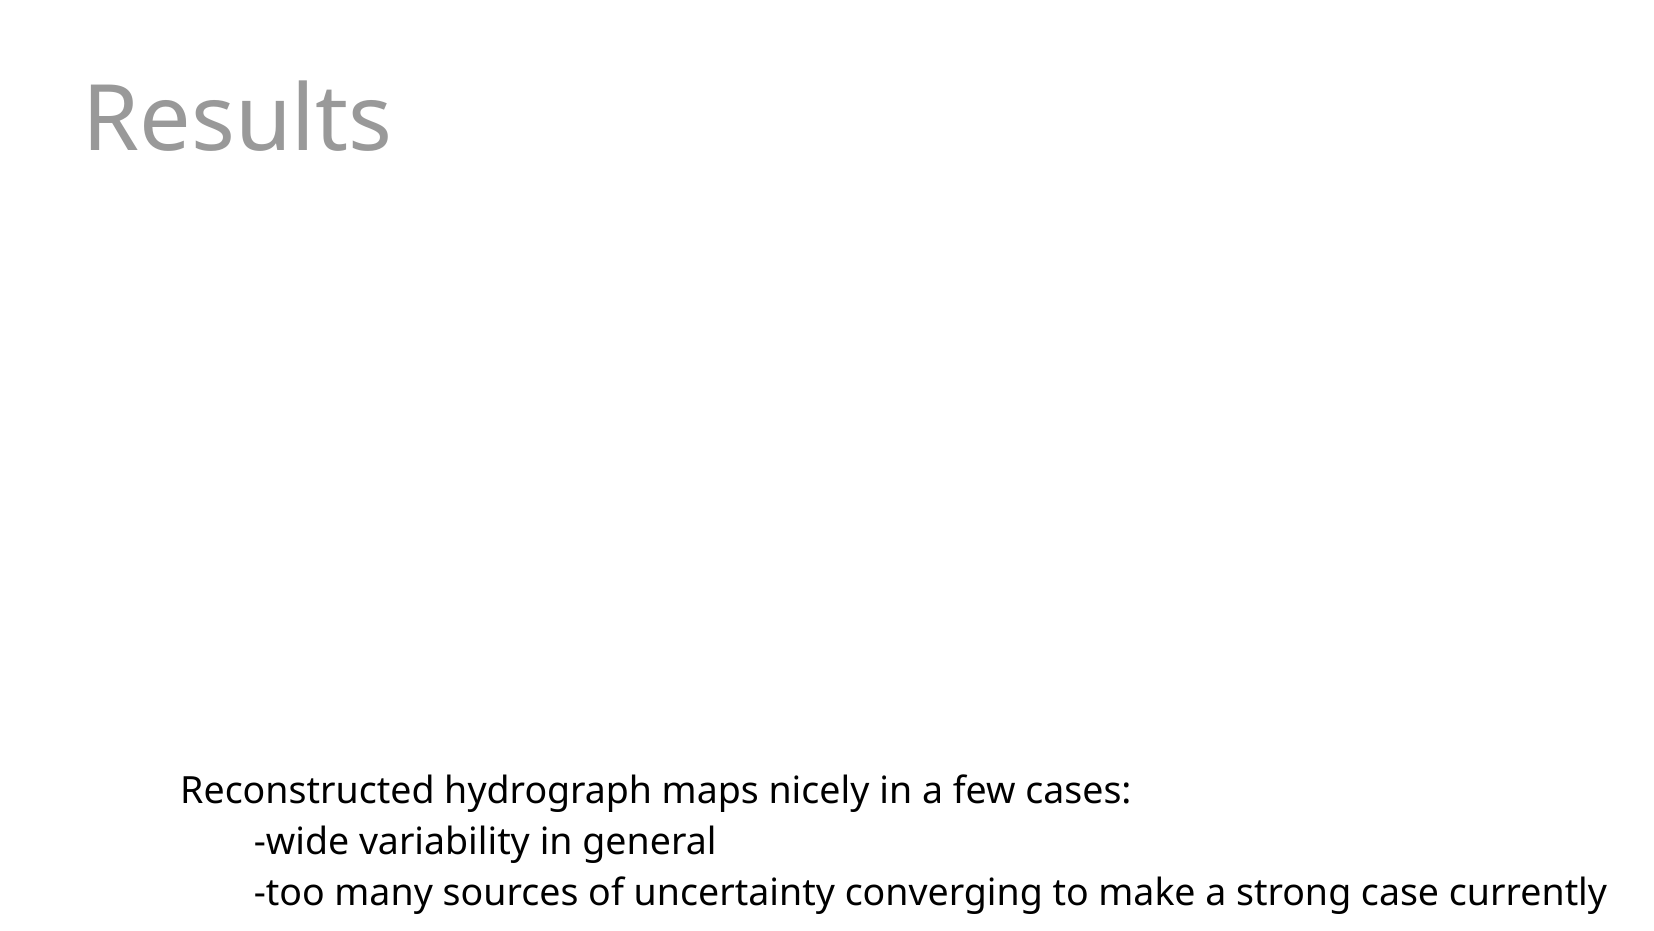

# Results
Reconstructed hydrograph maps nicely in a few cases:
	-wide variability in general
	-too many sources of uncertainty converging to make a strong case currently